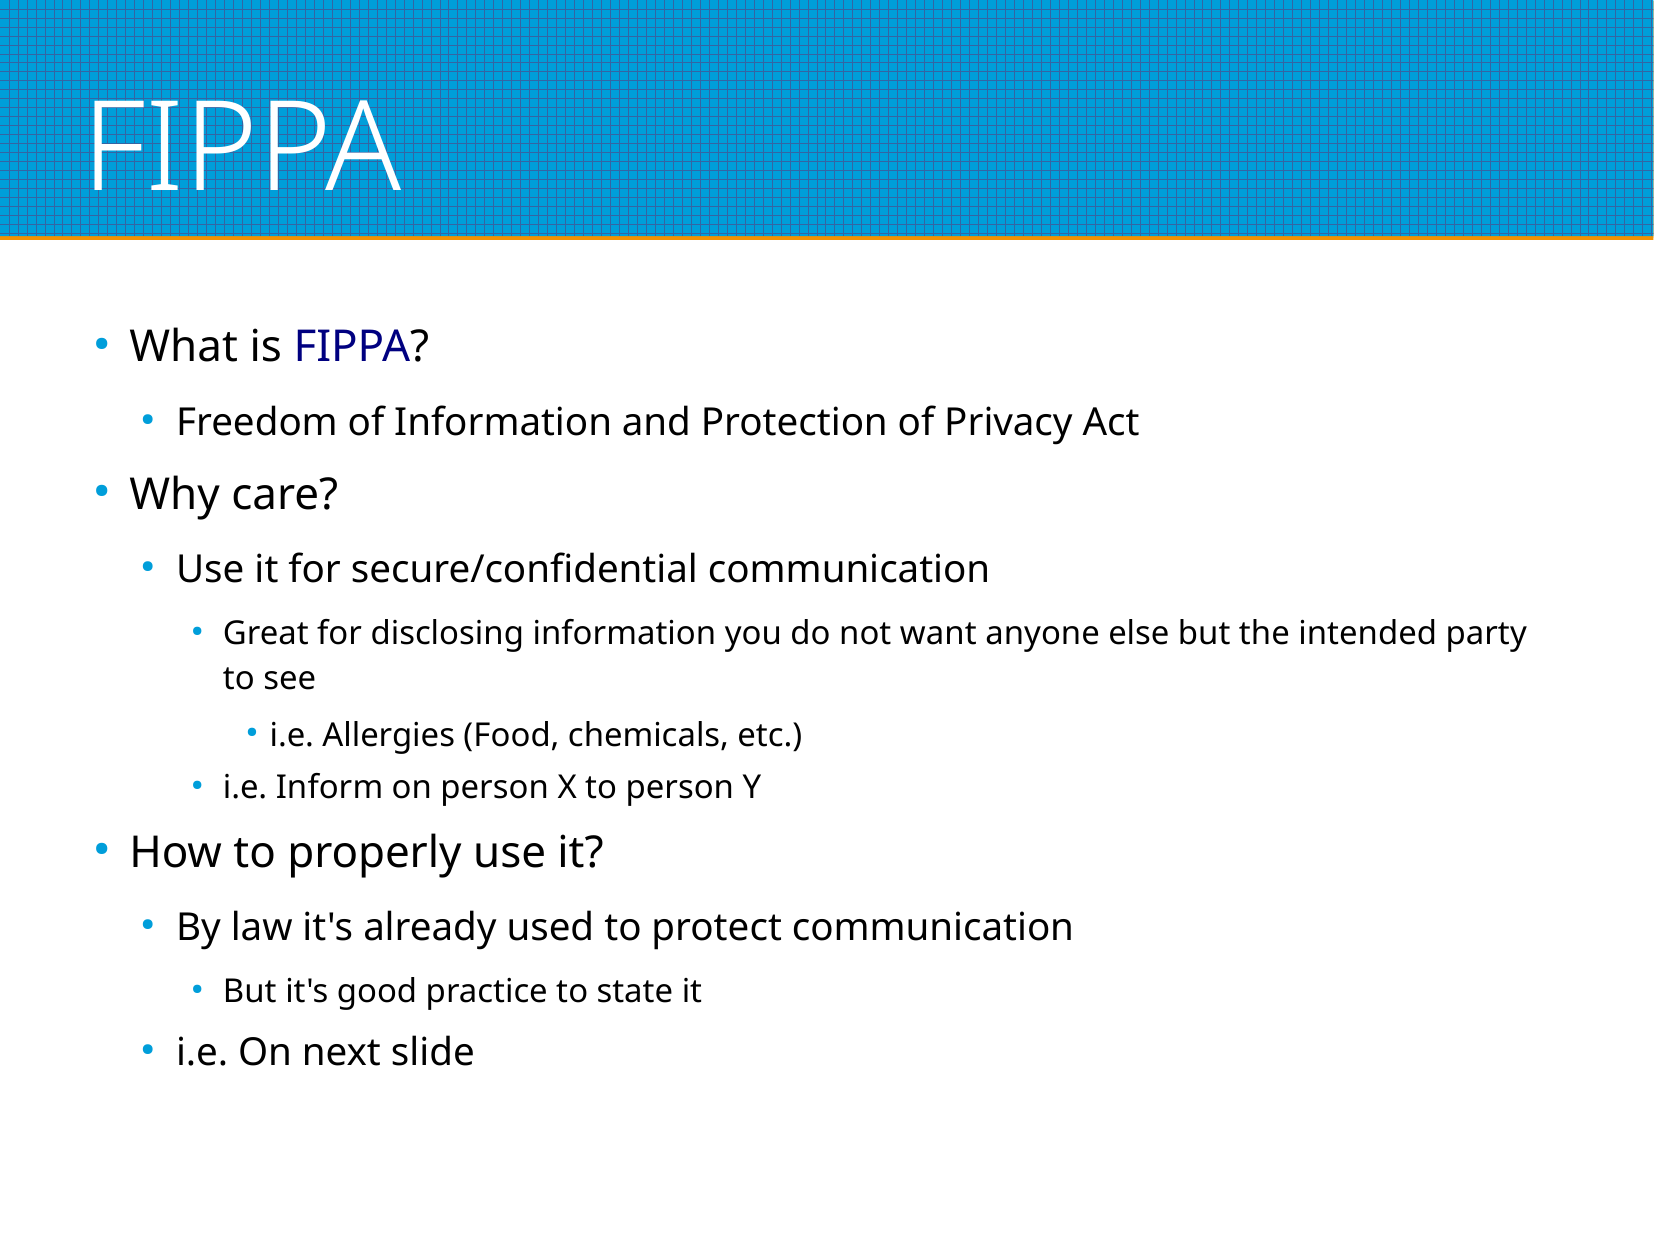

# FIPPA
What is FIPPA?
Freedom of Information and Protection of Privacy Act
Why care?
Use it for secure/confidential communication
Great for disclosing information you do not want anyone else but the intended party to see
i.e. Allergies (Food, chemicals, etc.)
i.e. Inform on person X to person Y
How to properly use it?
By law it's already used to protect communication
But it's good practice to state it
i.e. On next slide